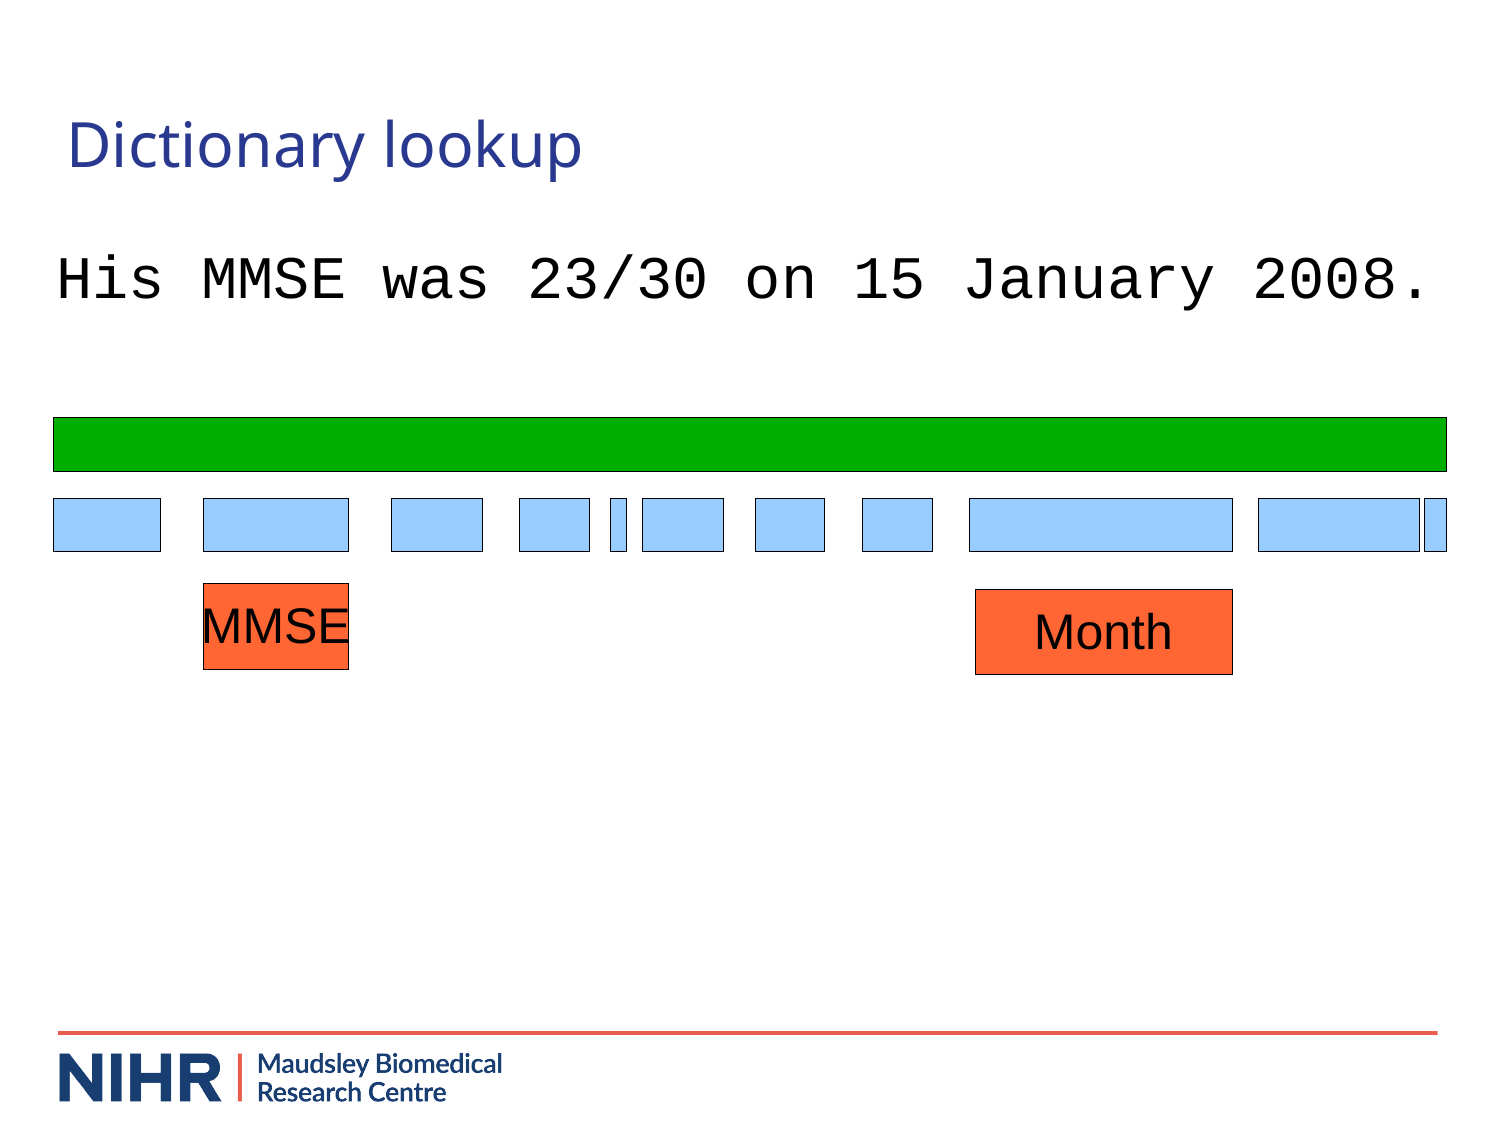

# Dictionary lookup
His MMSE was 23/30 on 15 January 2008.
MMSE
Month